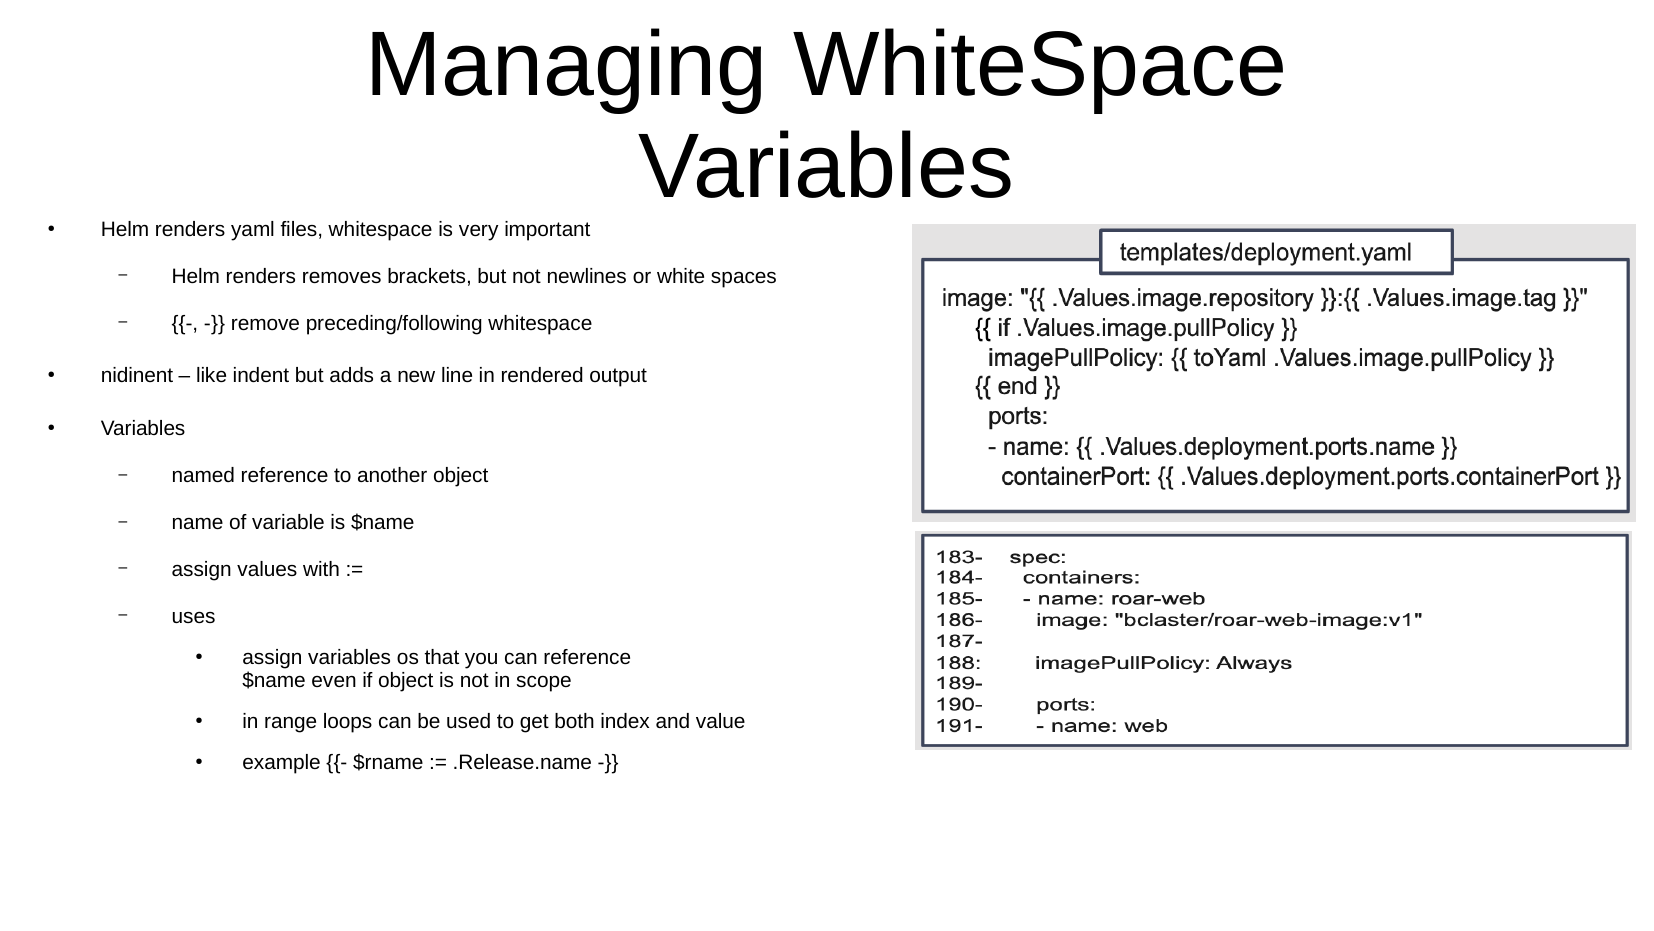

# Managing WhiteSpace Variables
Helm renders yaml files, whitespace is very important
Helm renders removes brackets, but not newlines or white spaces
{{-, -}} remove preceding/following whitespace
nidinent – like indent but adds a new line in rendered output
Variables
named reference to another object
name of variable is $name
assign values with :=
uses
assign variables os that you can reference
$name even if object is not in scope
in range loops can be used to get both index and value
example {{- $rname := .Release.name -}}